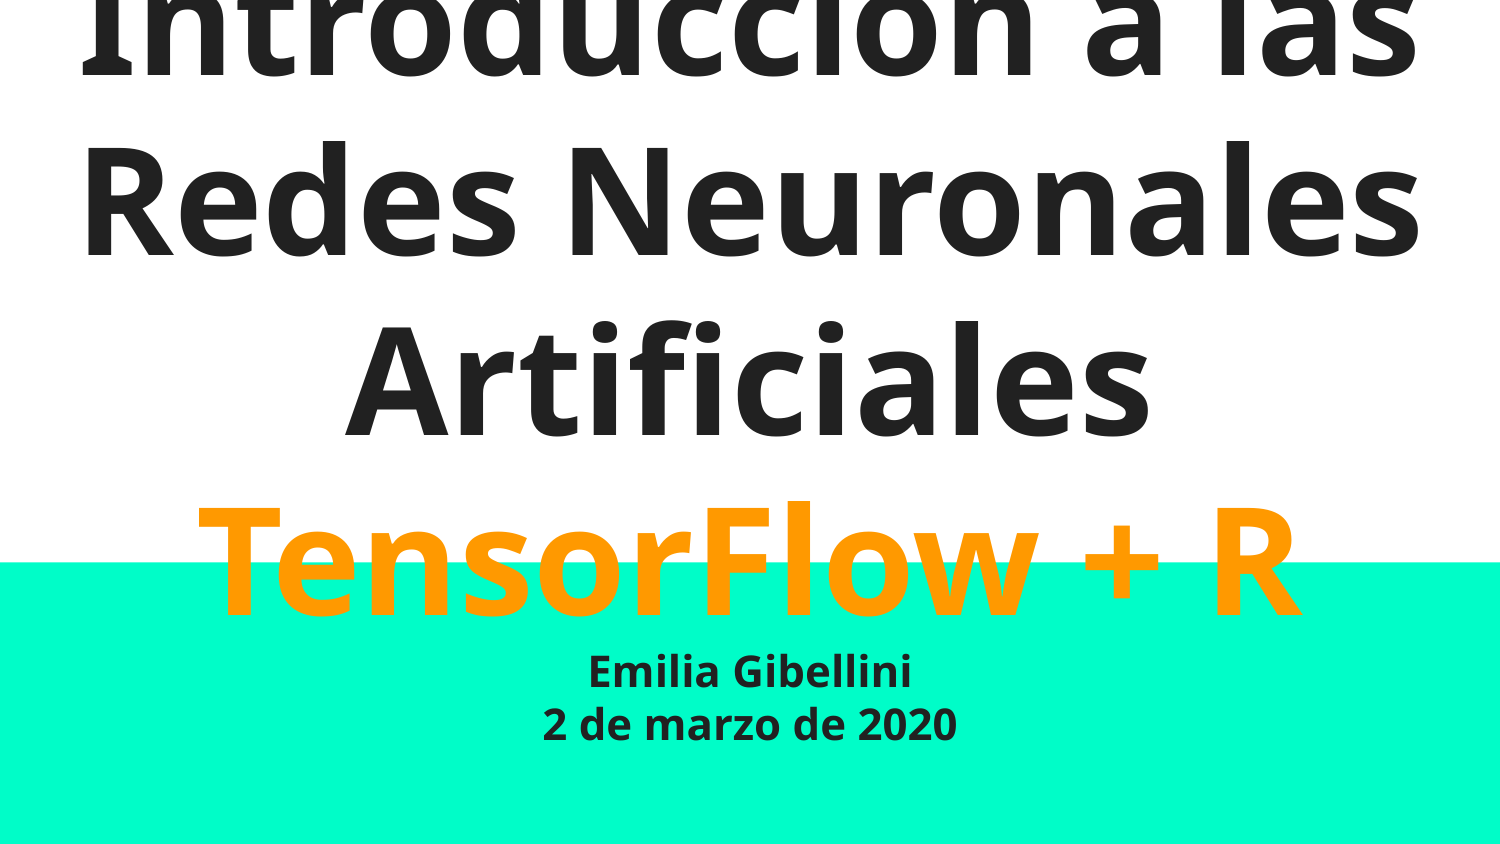

# Introducción a las Redes Neuronales Artificiales TensorFlow + R
Emilia Gibellini
2 de marzo de 2020